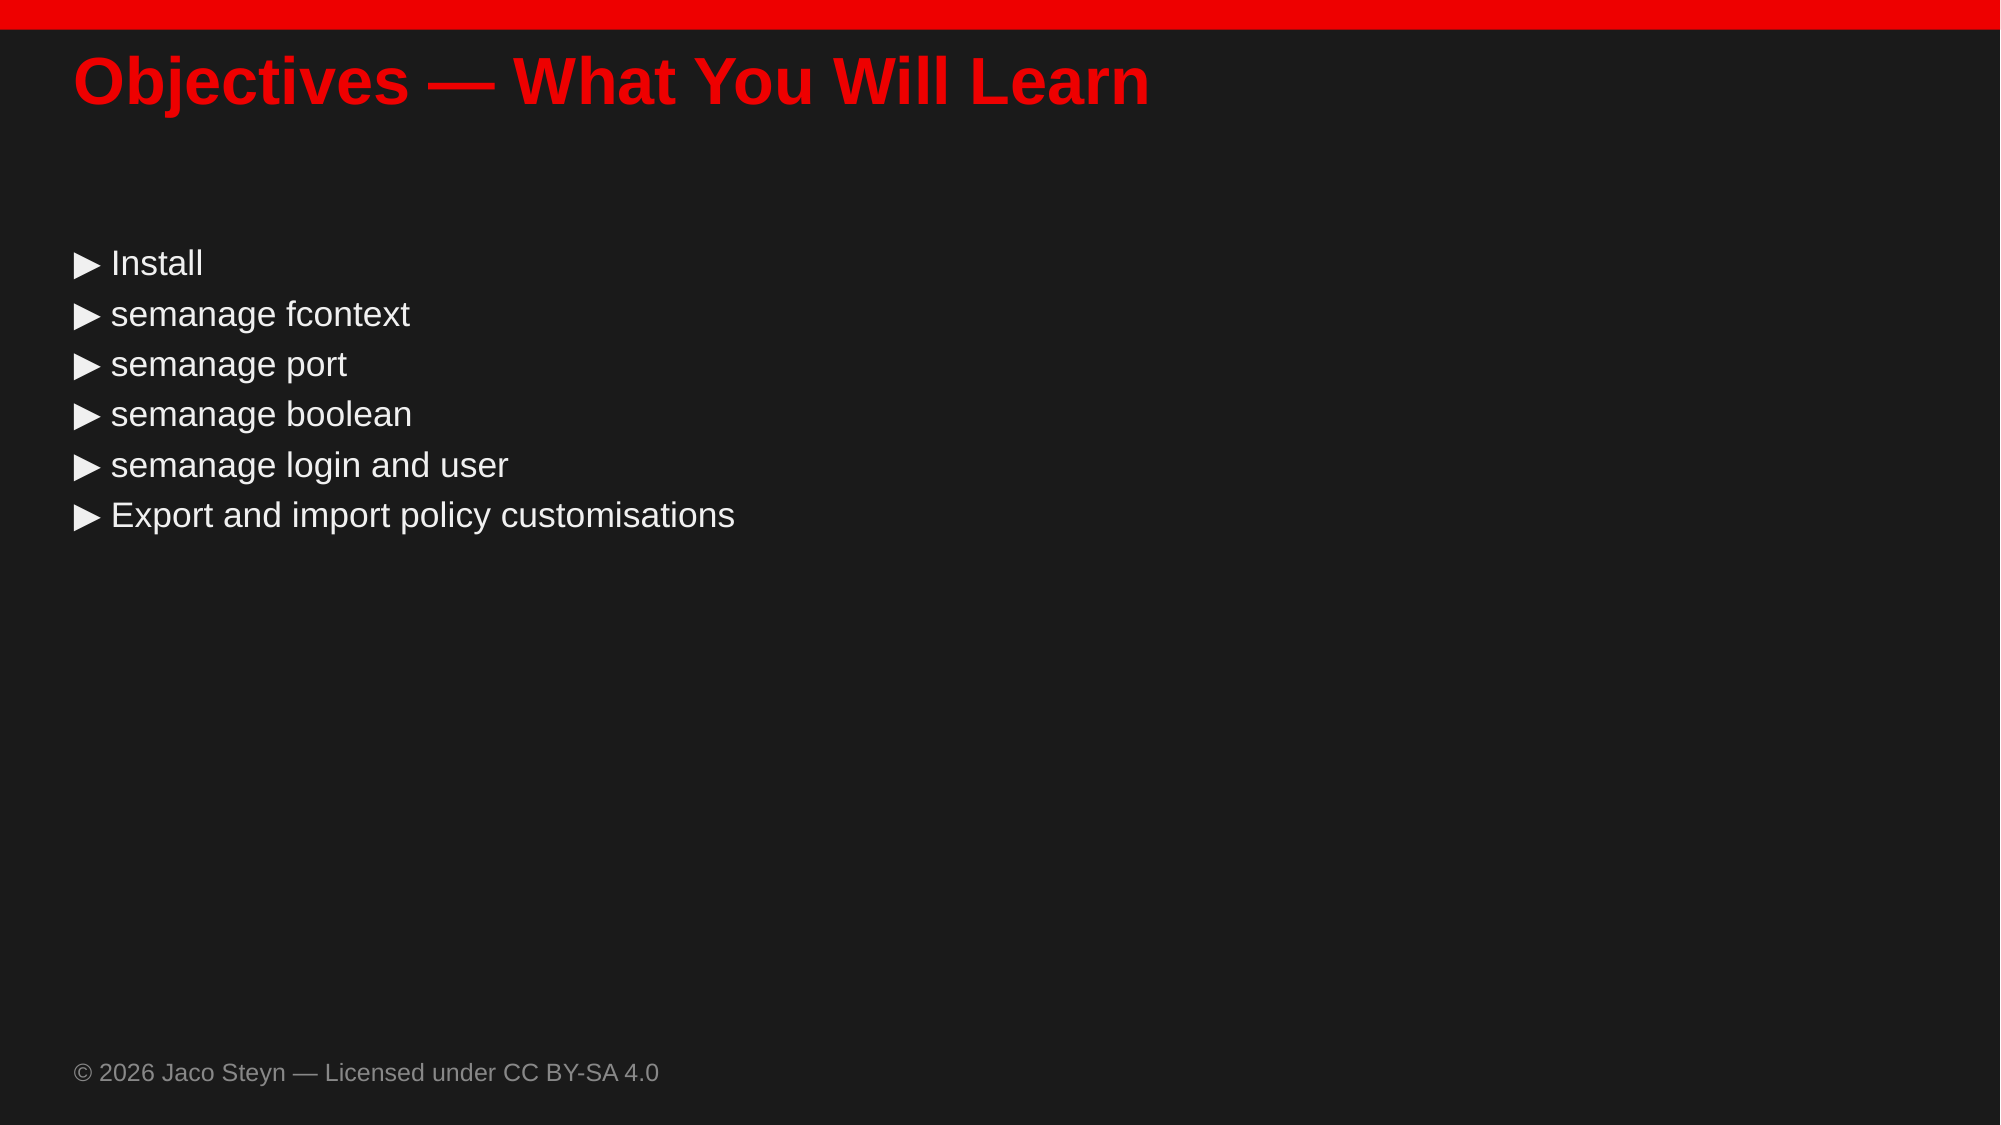

Objectives — What You Will Learn
▶ Install
▶ semanage fcontext
▶ semanage port
▶ semanage boolean
▶ semanage login and user
▶ Export and import policy customisations
© 2026 Jaco Steyn — Licensed under CC BY-SA 4.0